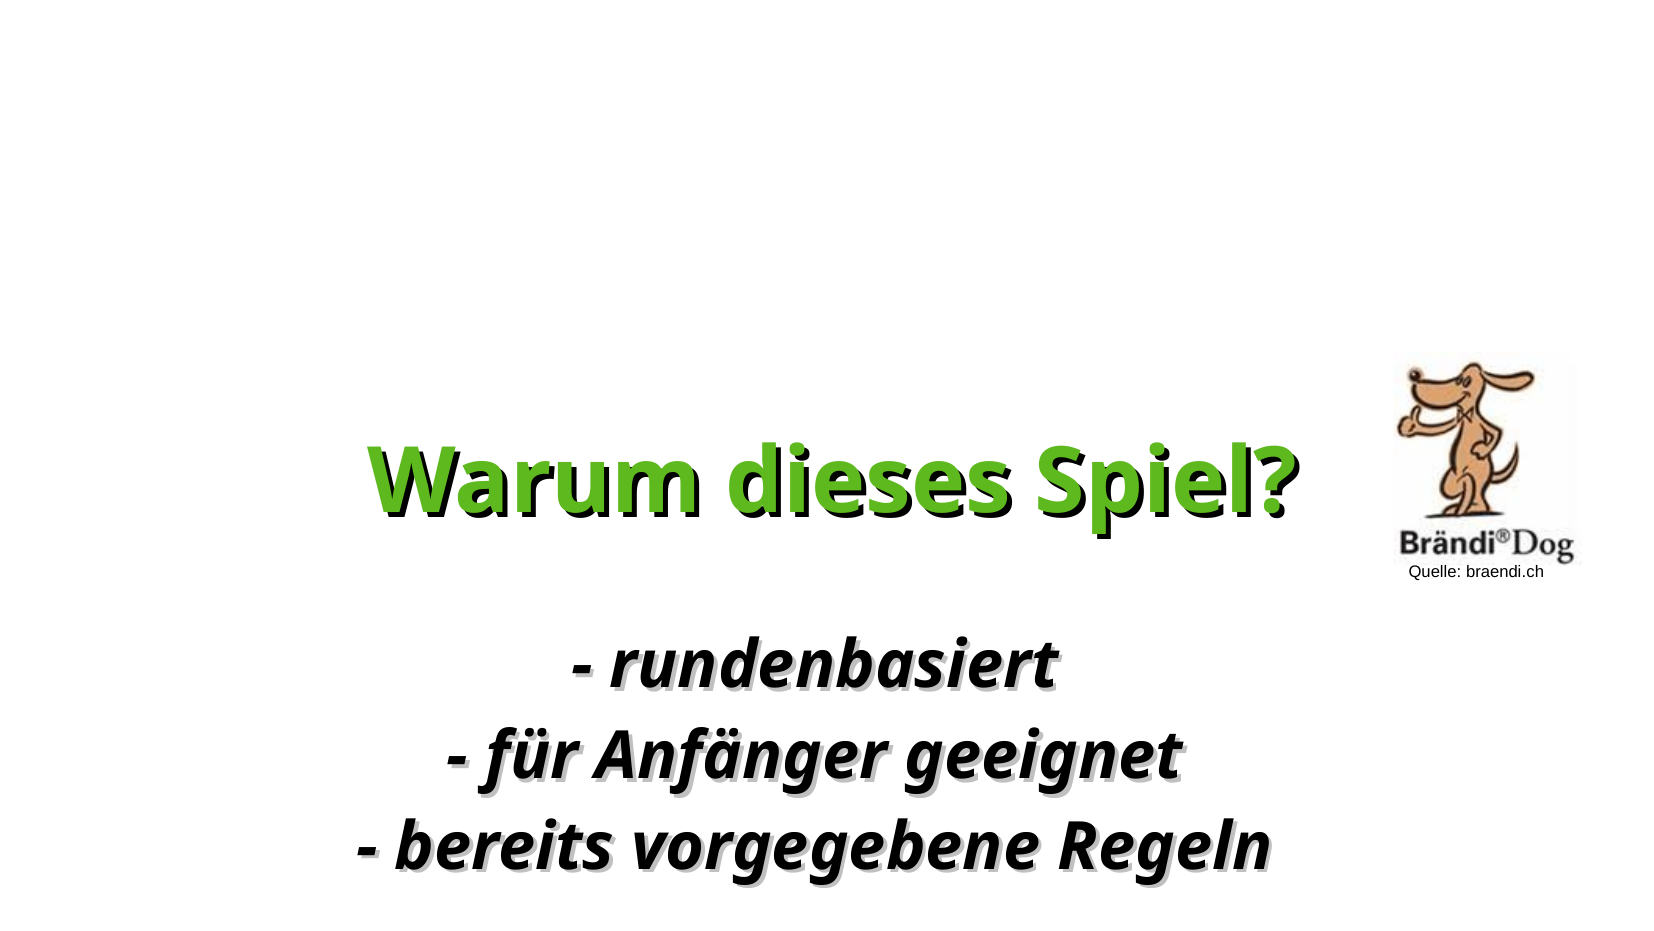

# Warum dieses Spiel?
Quelle: braendi.ch
- rundenbasiert
- für Anfänger geeignet
- bereits vorgegebene Regeln